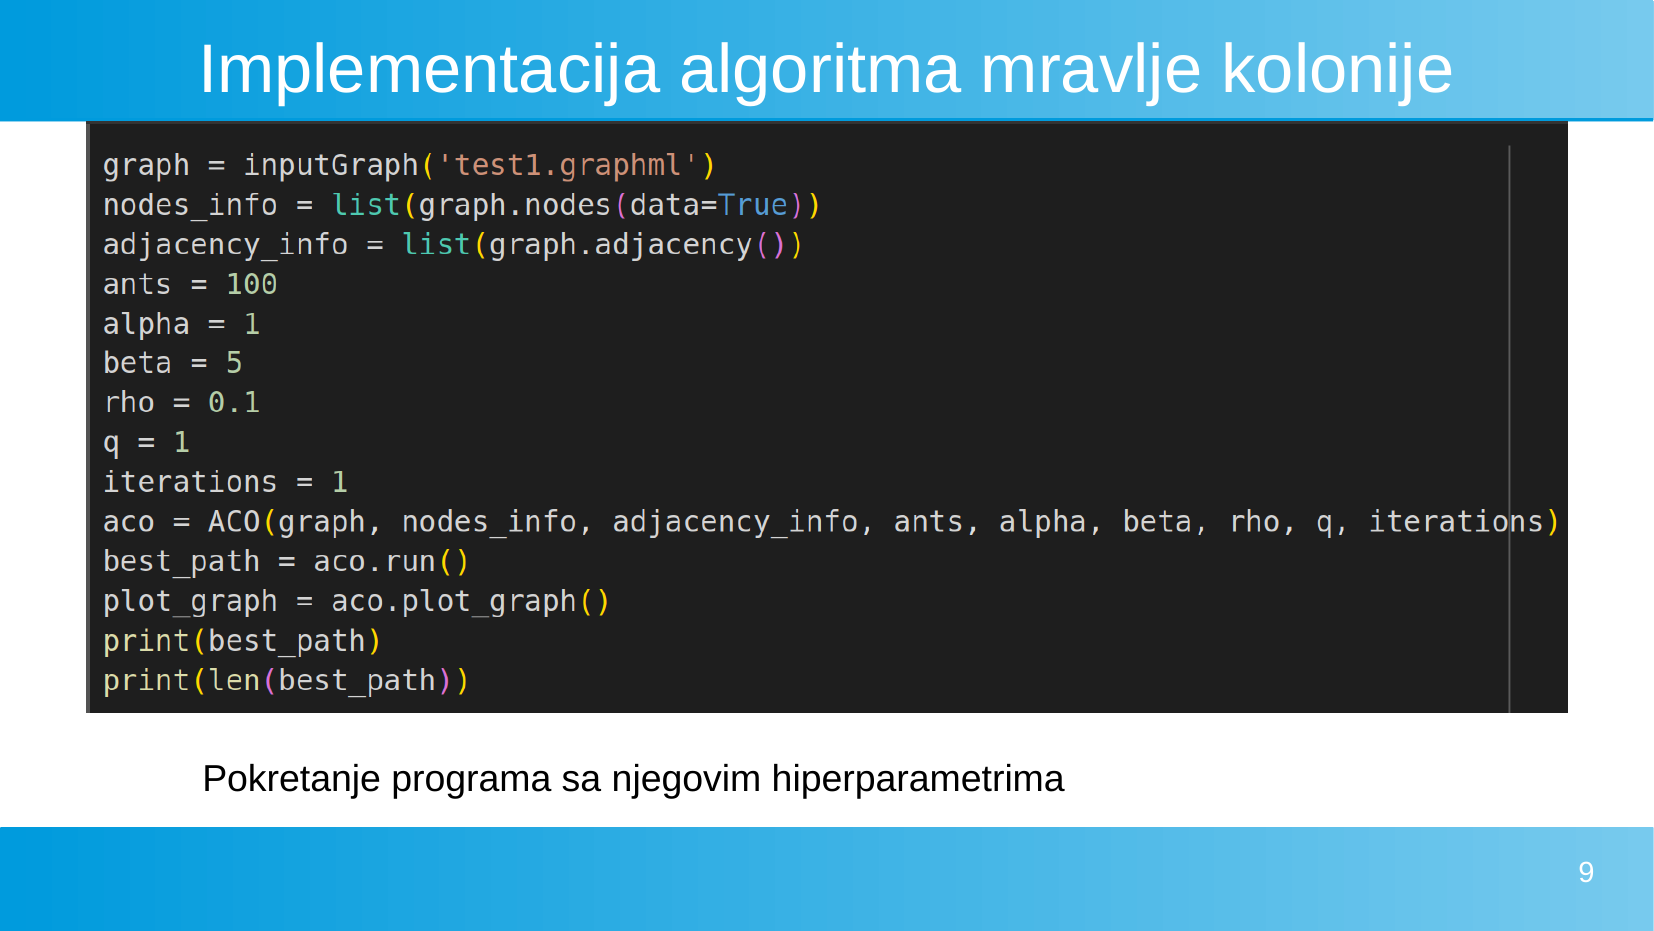

# Implementacija algoritma mravlje kolonije
Pokretanje programa sa njegovim hiperparametrima
9